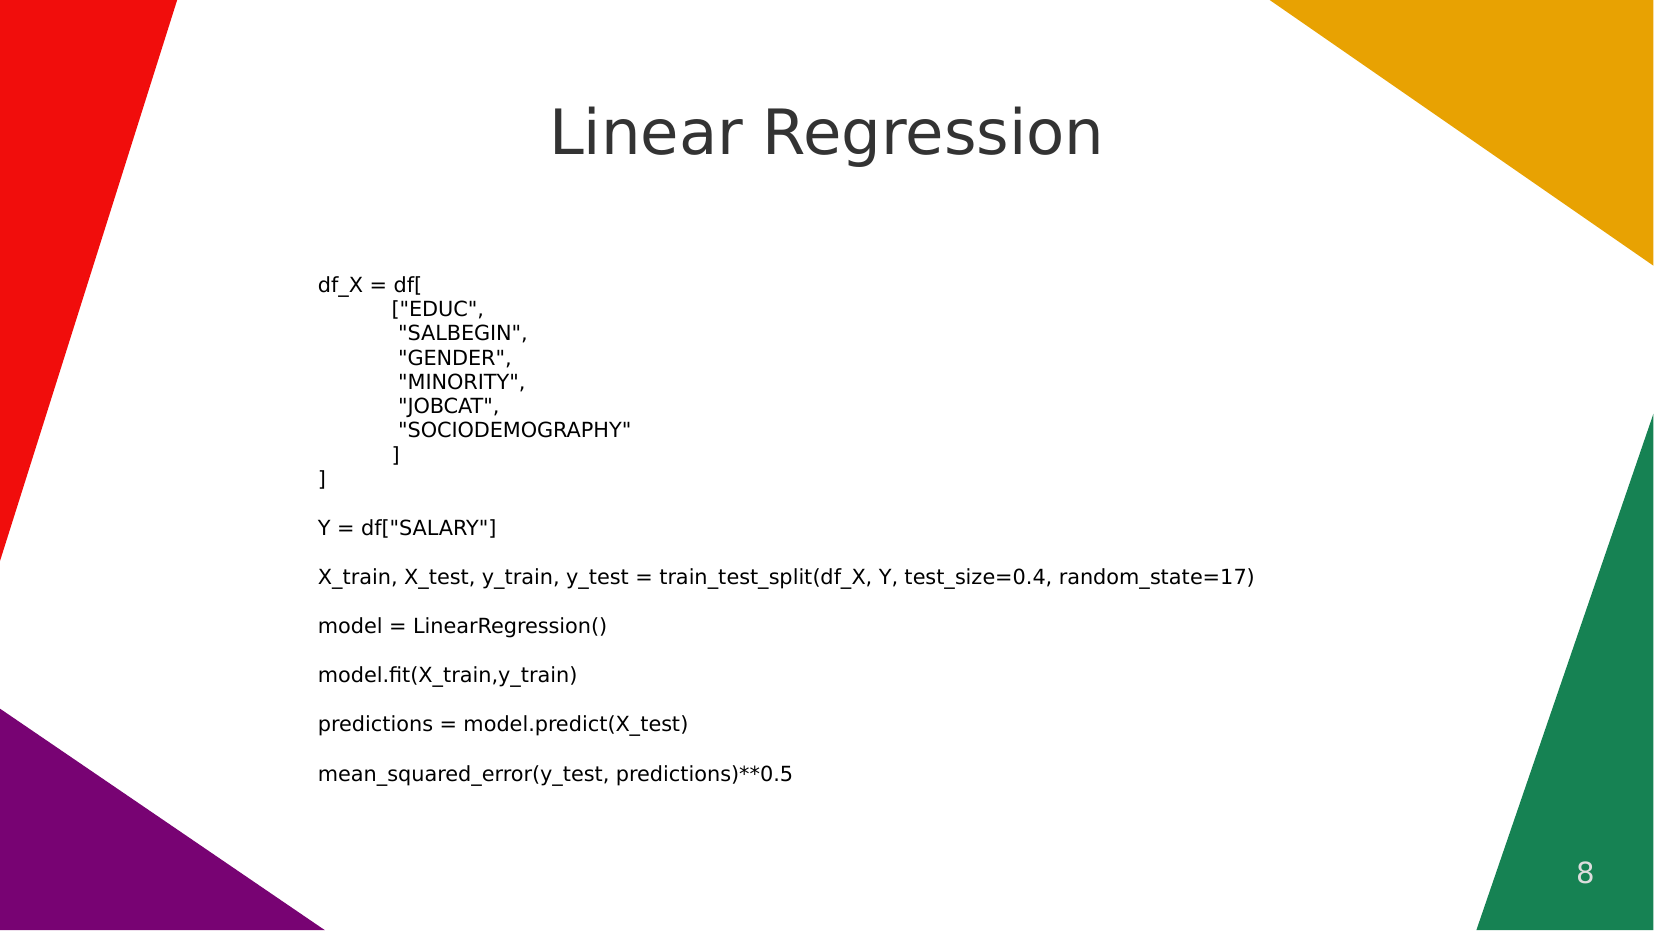

# Linear Regression
df_X = df[
	["EDUC",
	 "SALBEGIN",
	 "GENDER",
	 "MINORITY",
	 "JOBCAT",
	 "SOCIODEMOGRAPHY"
	]
]
Y = df["SALARY"]
X_train, X_test, y_train, y_test = train_test_split(df_X, Y, test_size=0.4, random_state=17)
model = LinearRegression()
model.fit(X_train,y_train)
predictions = model.predict(X_test)
mean_squared_error(y_test, predictions)**0.5
8